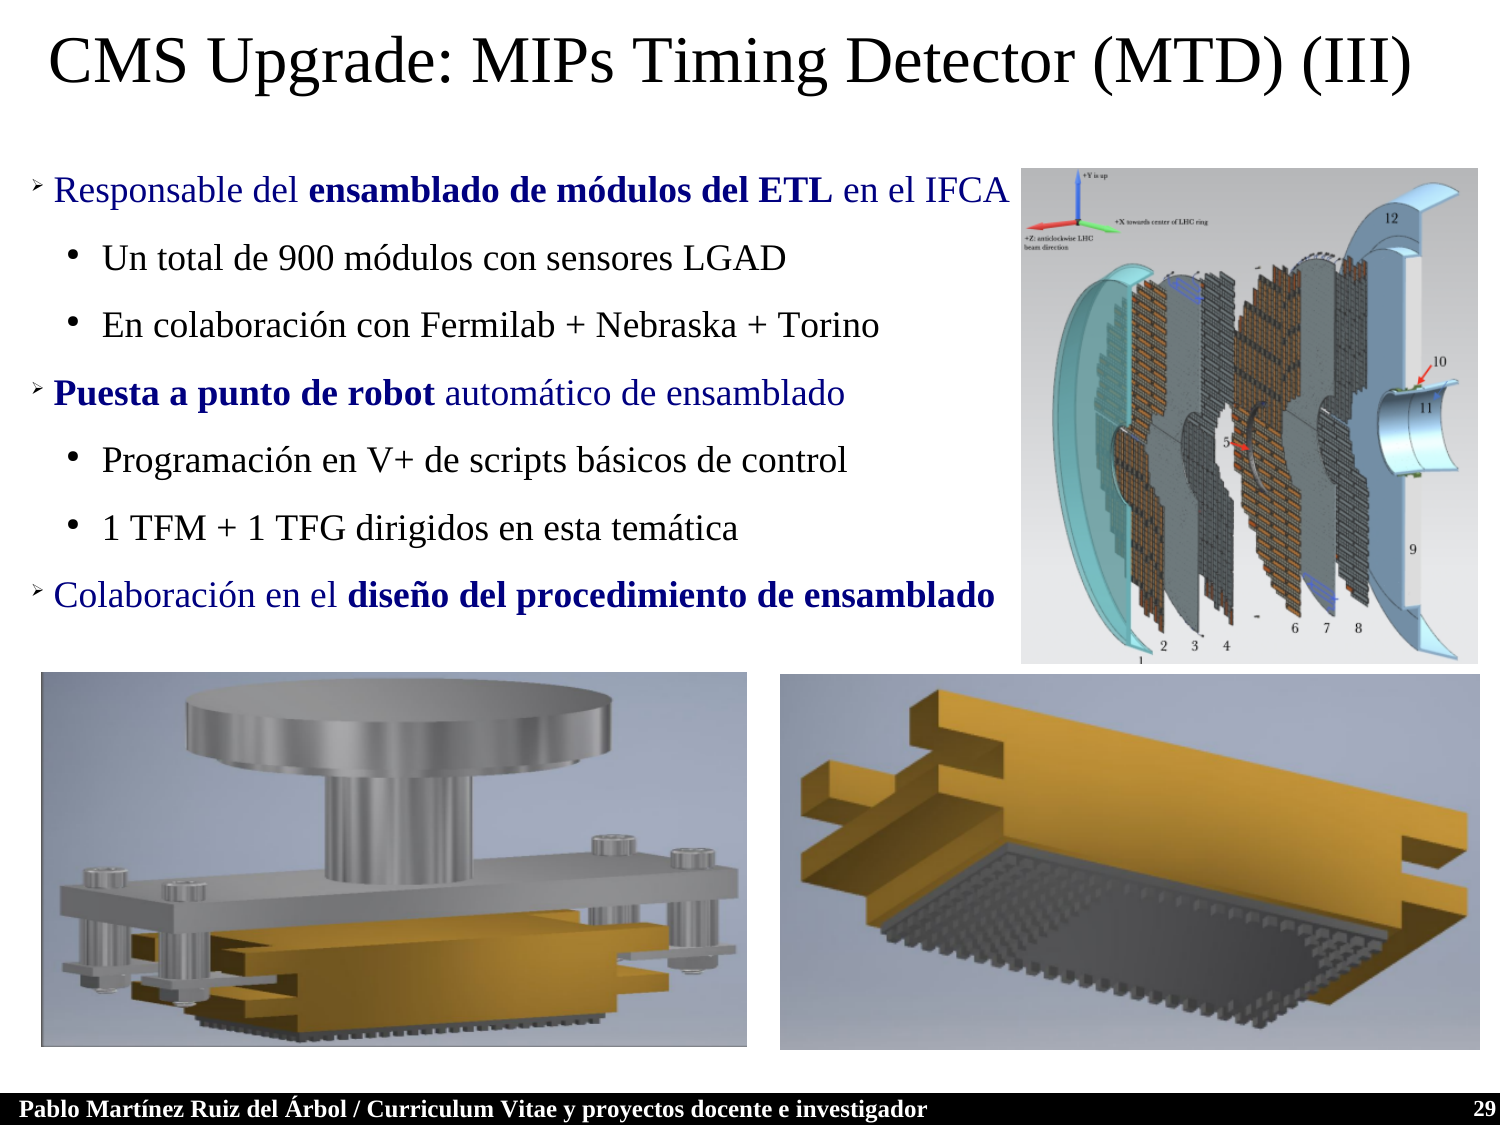

CMS Upgrade: MIPs Timing Detector (MTD) (III)
 Responsable del ensamblado de módulos del ETL en el IFCA
Un total de 900 módulos con sensores LGAD
En colaboración con Fermilab + Nebraska + Torino
 Puesta a punto de robot automático de ensamblado
Programación en V+ de scripts básicos de control
1 TFM + 1 TFG dirigidos en esta temática
 Colaboración en el diseño del procedimiento de ensamblado
29